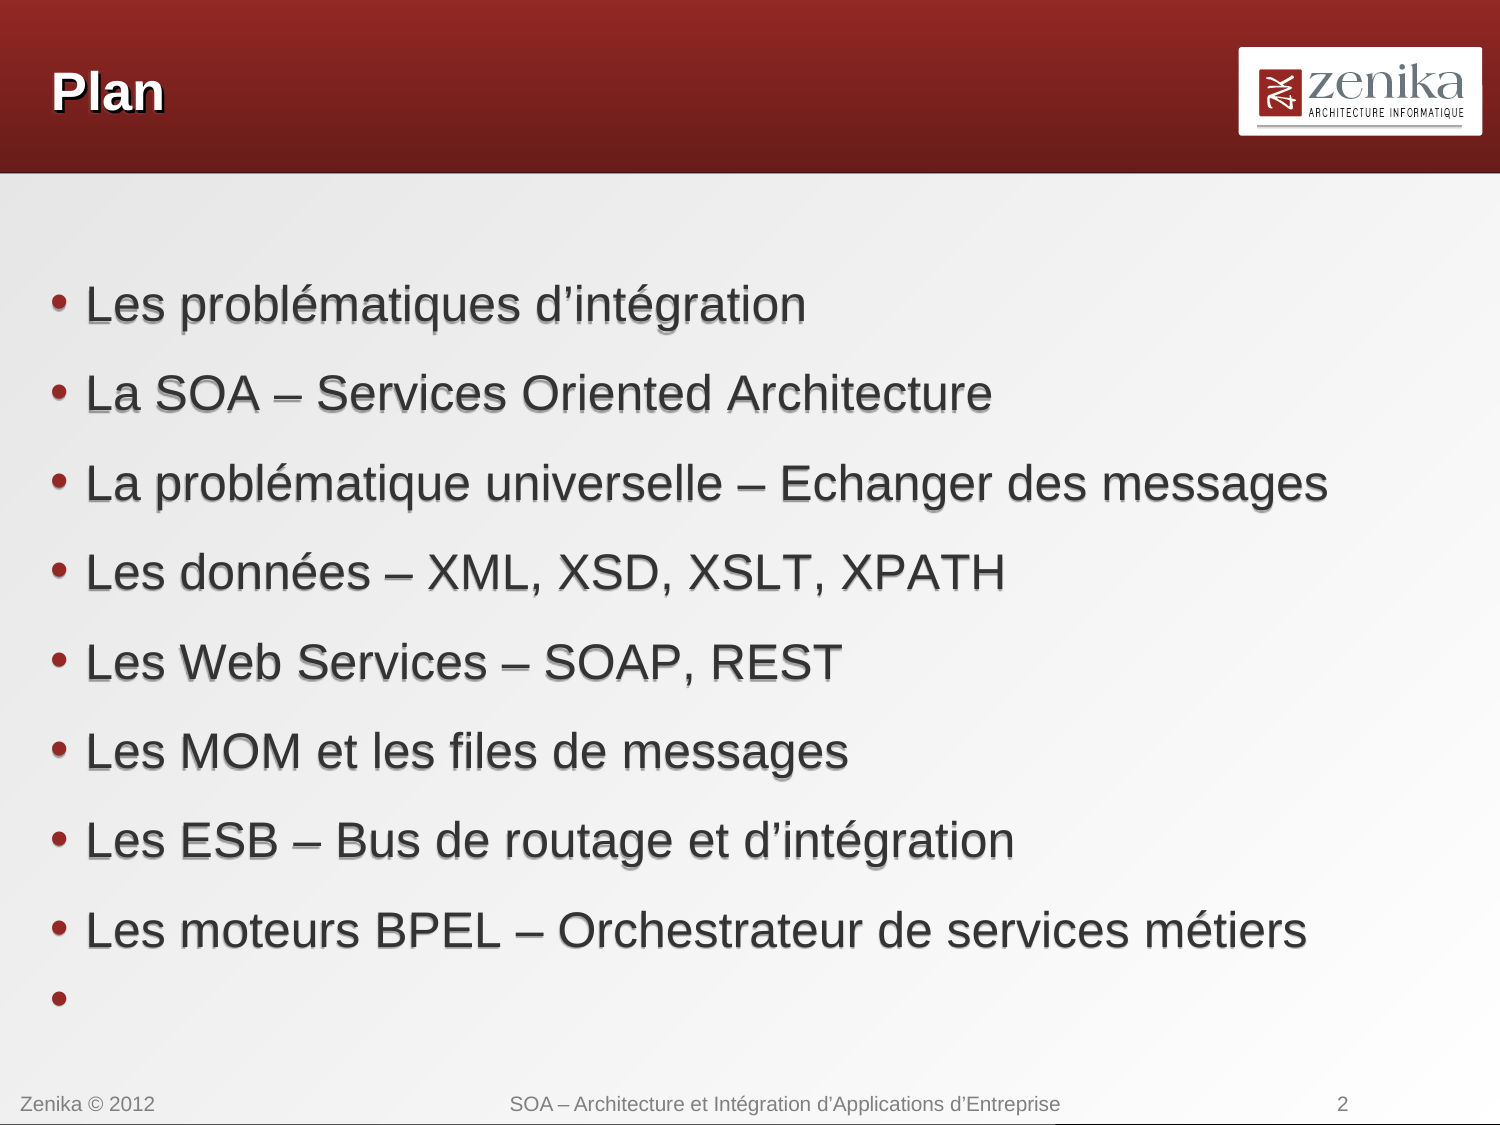

# Plan
Les problématiques d’intégration
La SOA – Services Oriented Architecture
La problématique universelle – Echanger des messages
Les données – XML, XSD, XSLT, XPATH
Les Web Services – SOAP, REST
Les MOM et les files de messages
Les ESB – Bus de routage et d’intégration
Les moteurs BPEL – Orchestrateur de services métiers